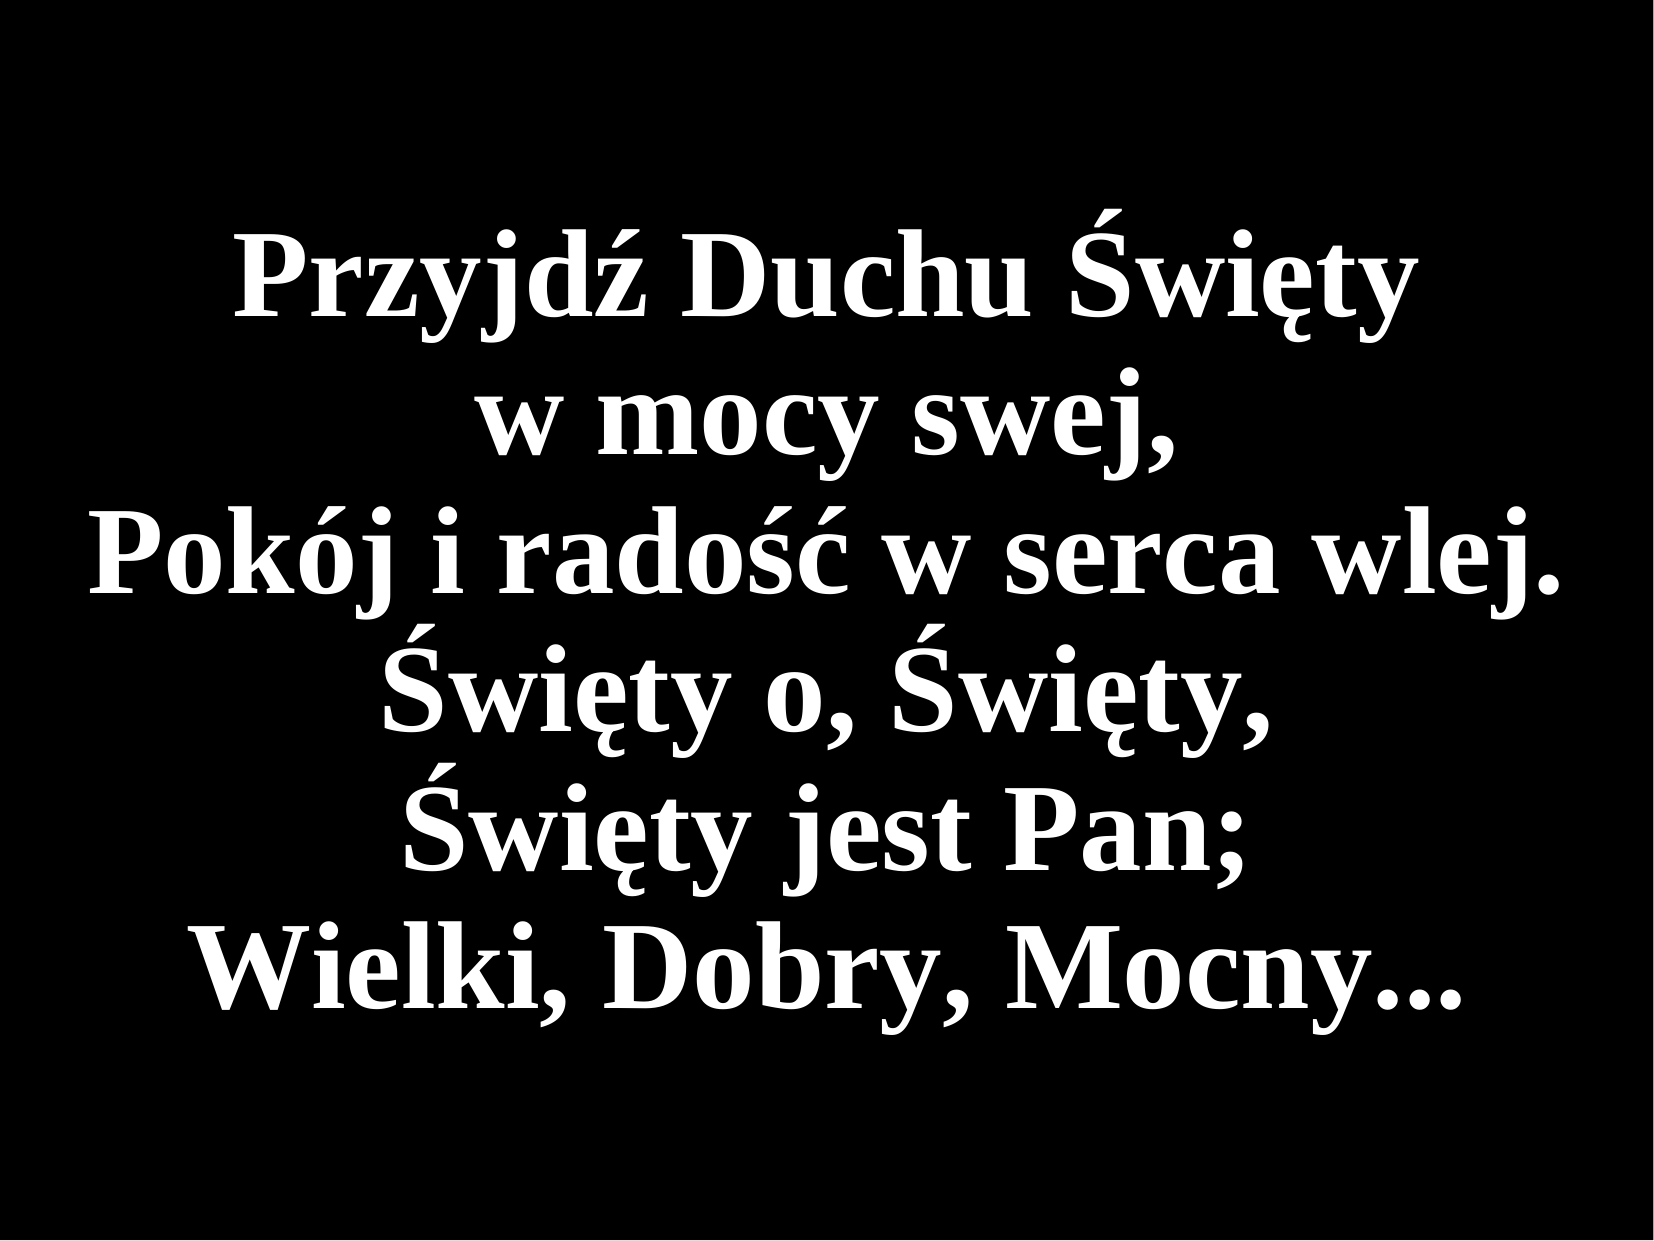

# Przyjdź Duchu Święty w mocy swej, Pokój i radość w serca wlej. Święty o, Święty, Święty jest Pan; Wielki, Dobry, Mocny...